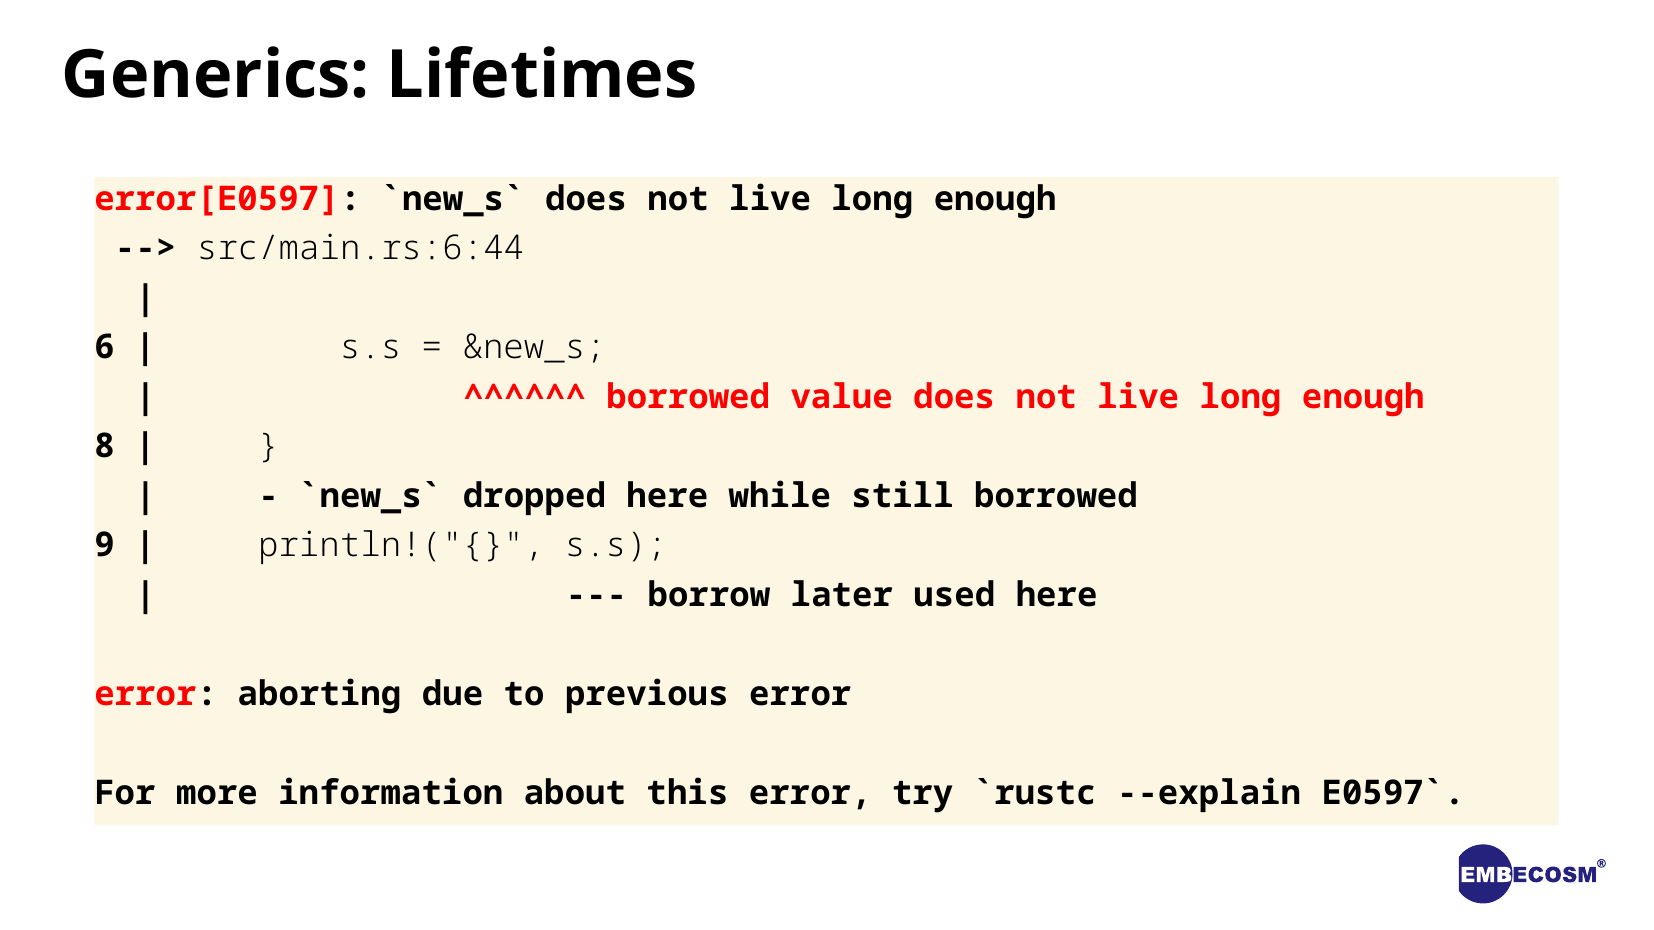

# Generics: Lifetimes
error[E0597]: `new_s` does not live long enough
 --> src/main.rs:6:44
 |
6 | s.s = &new_s;
 | ^^^^^^ borrowed value does not live long enough
8 | }
 | - `new_s` dropped here while still borrowed
9 | println!("{}", s.s);
 | --- borrow later used here
error: aborting due to previous error
For more information about this error, try `rustc --explain E0597`.